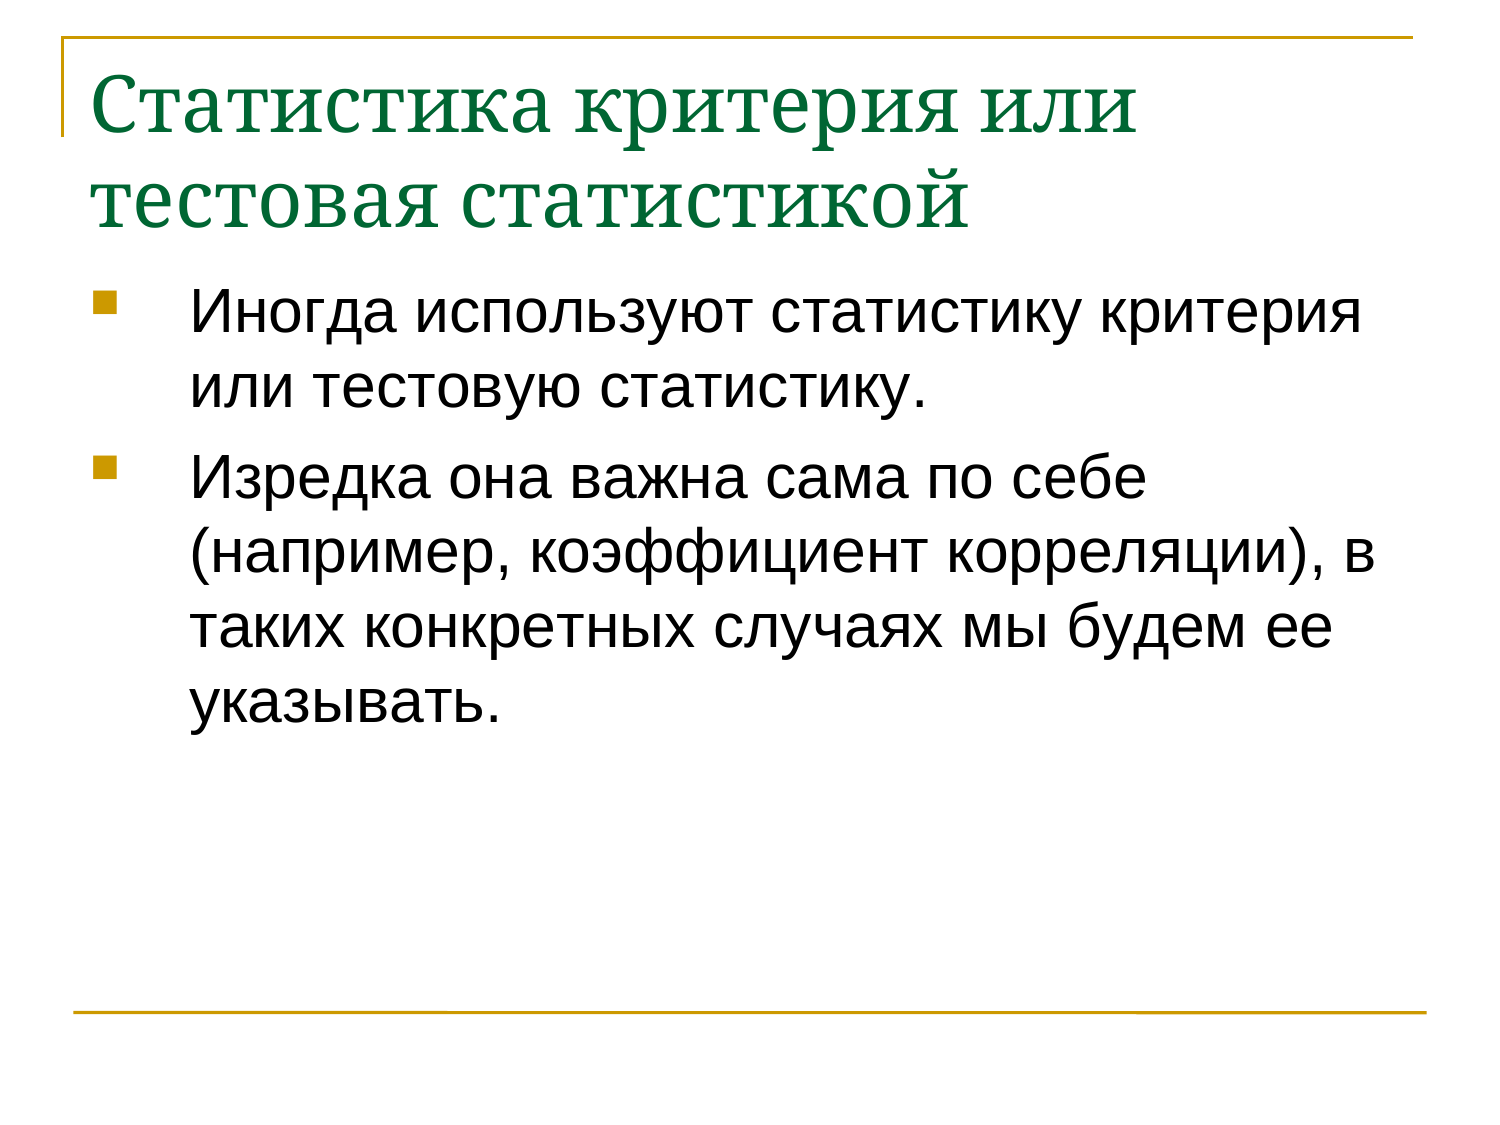

# Статистика критерия или тестовая статистикой
Иногда используют статистику критерия или тестовую статистику.
Изредка она важна сама по себе (например, коэффициент корреляции), в таких конкретных случаях мы будем ее указывать.